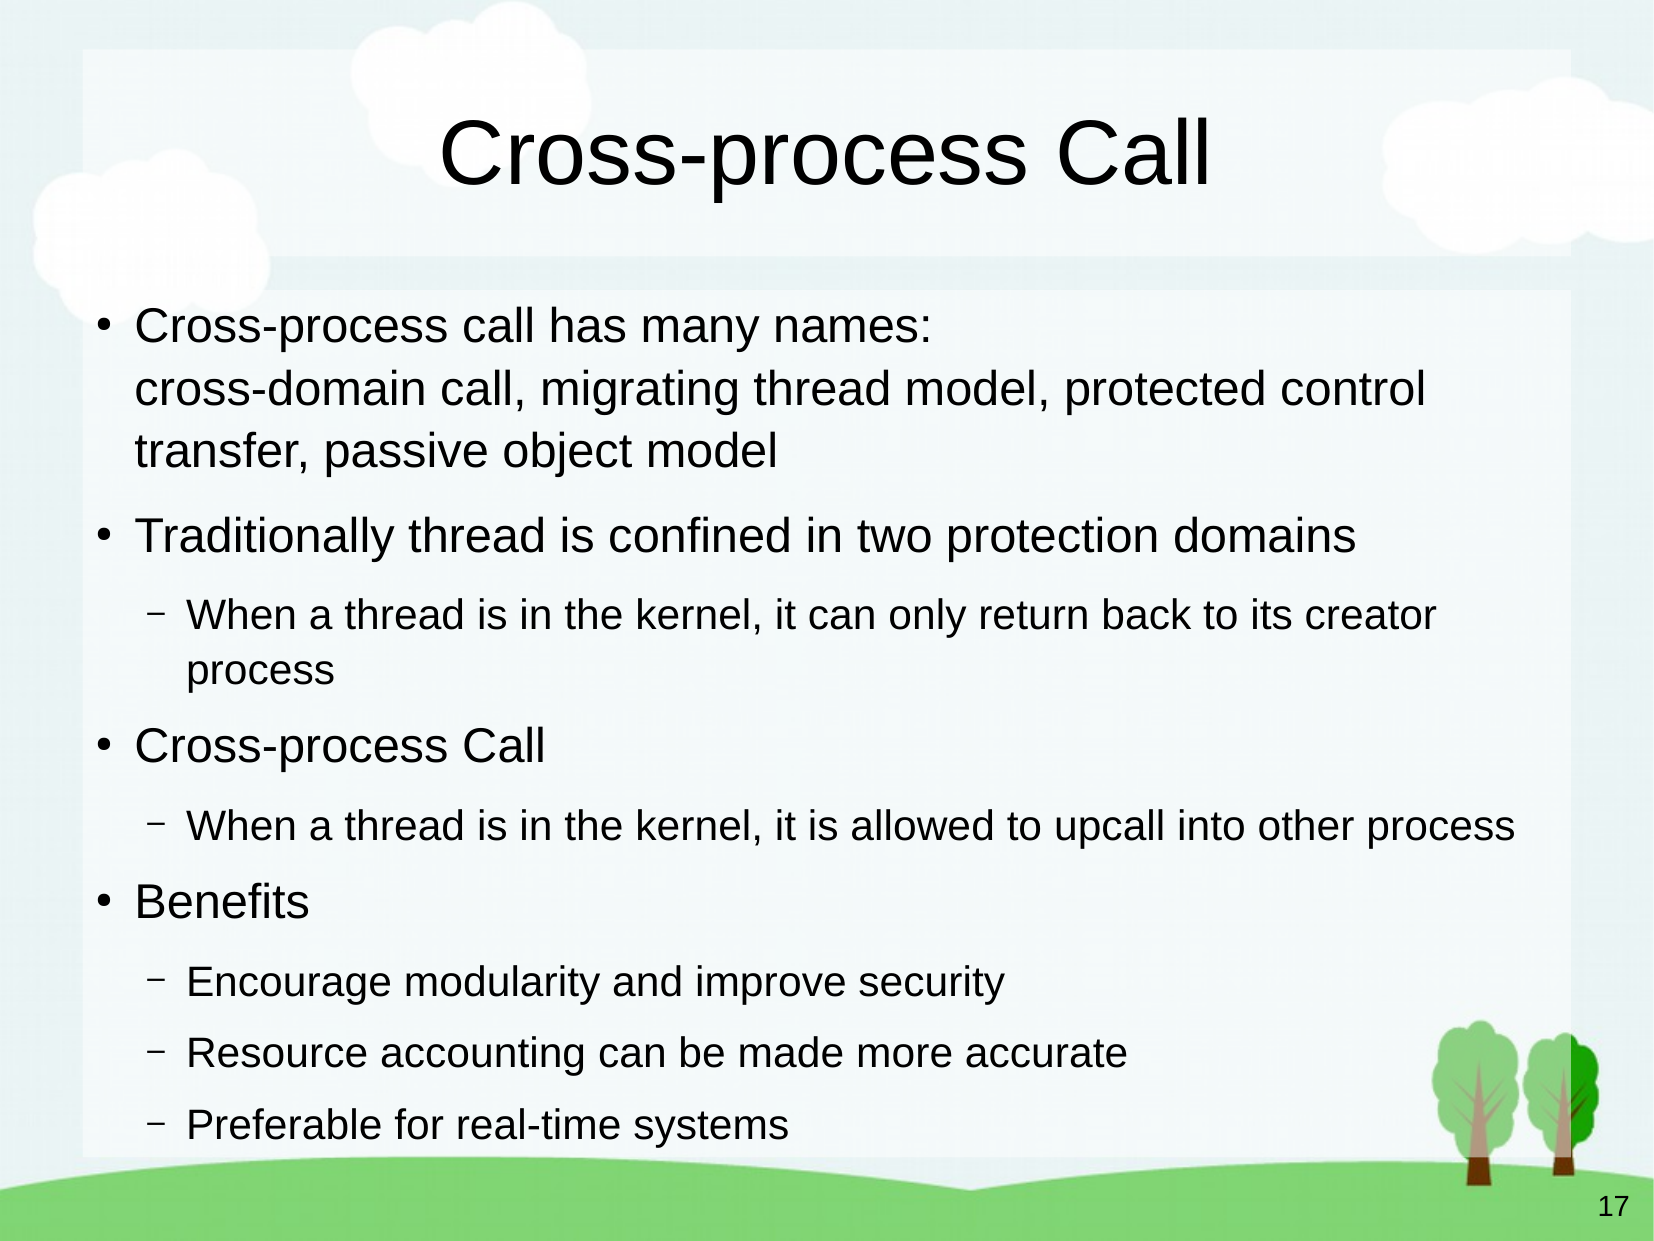

# Cross-process Call
Cross-process call has many names:
cross-domain call, migrating thread model, protected control transfer, passive object model
Traditionally thread is confined in two protection domains
When a thread is in the kernel, it can only return back to its creator process
Cross-process Call
When a thread is in the kernel, it is allowed to upcall into other process
Benefits
Encourage modularity and improve security
Resource accounting can be made more accurate
Preferable for real-time systems
17